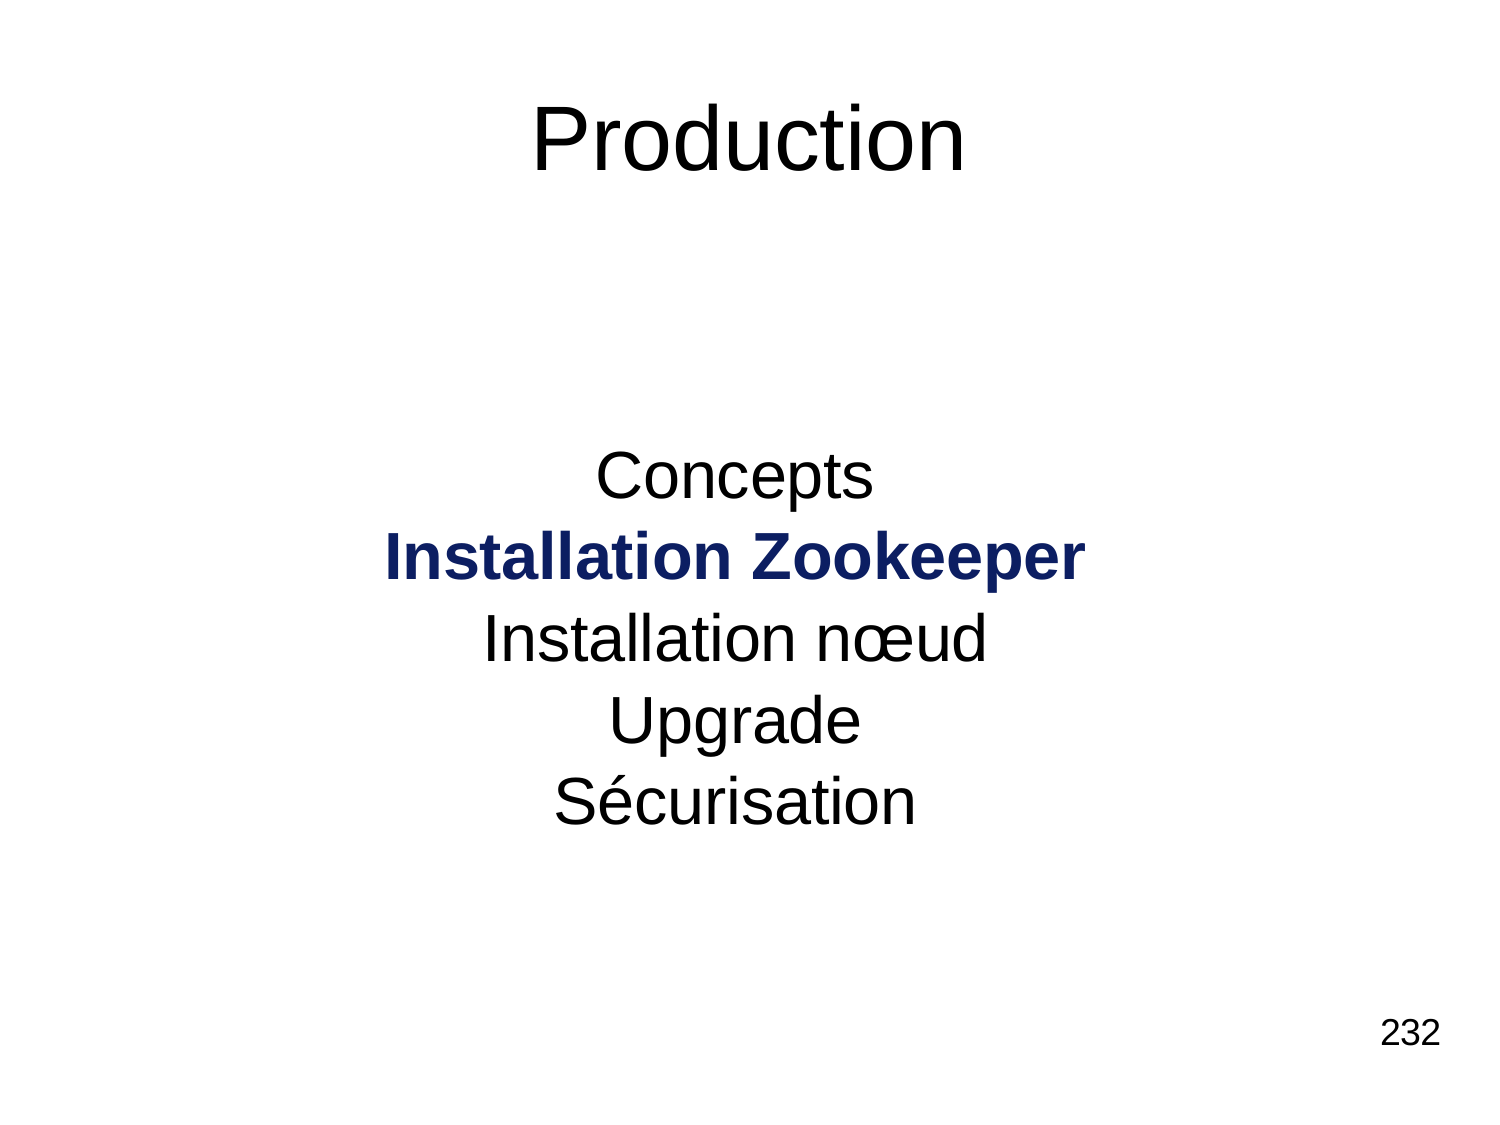

# Production
Concepts
Installation Zookeeper
Installation nœud
Upgrade
Sécurisation
232